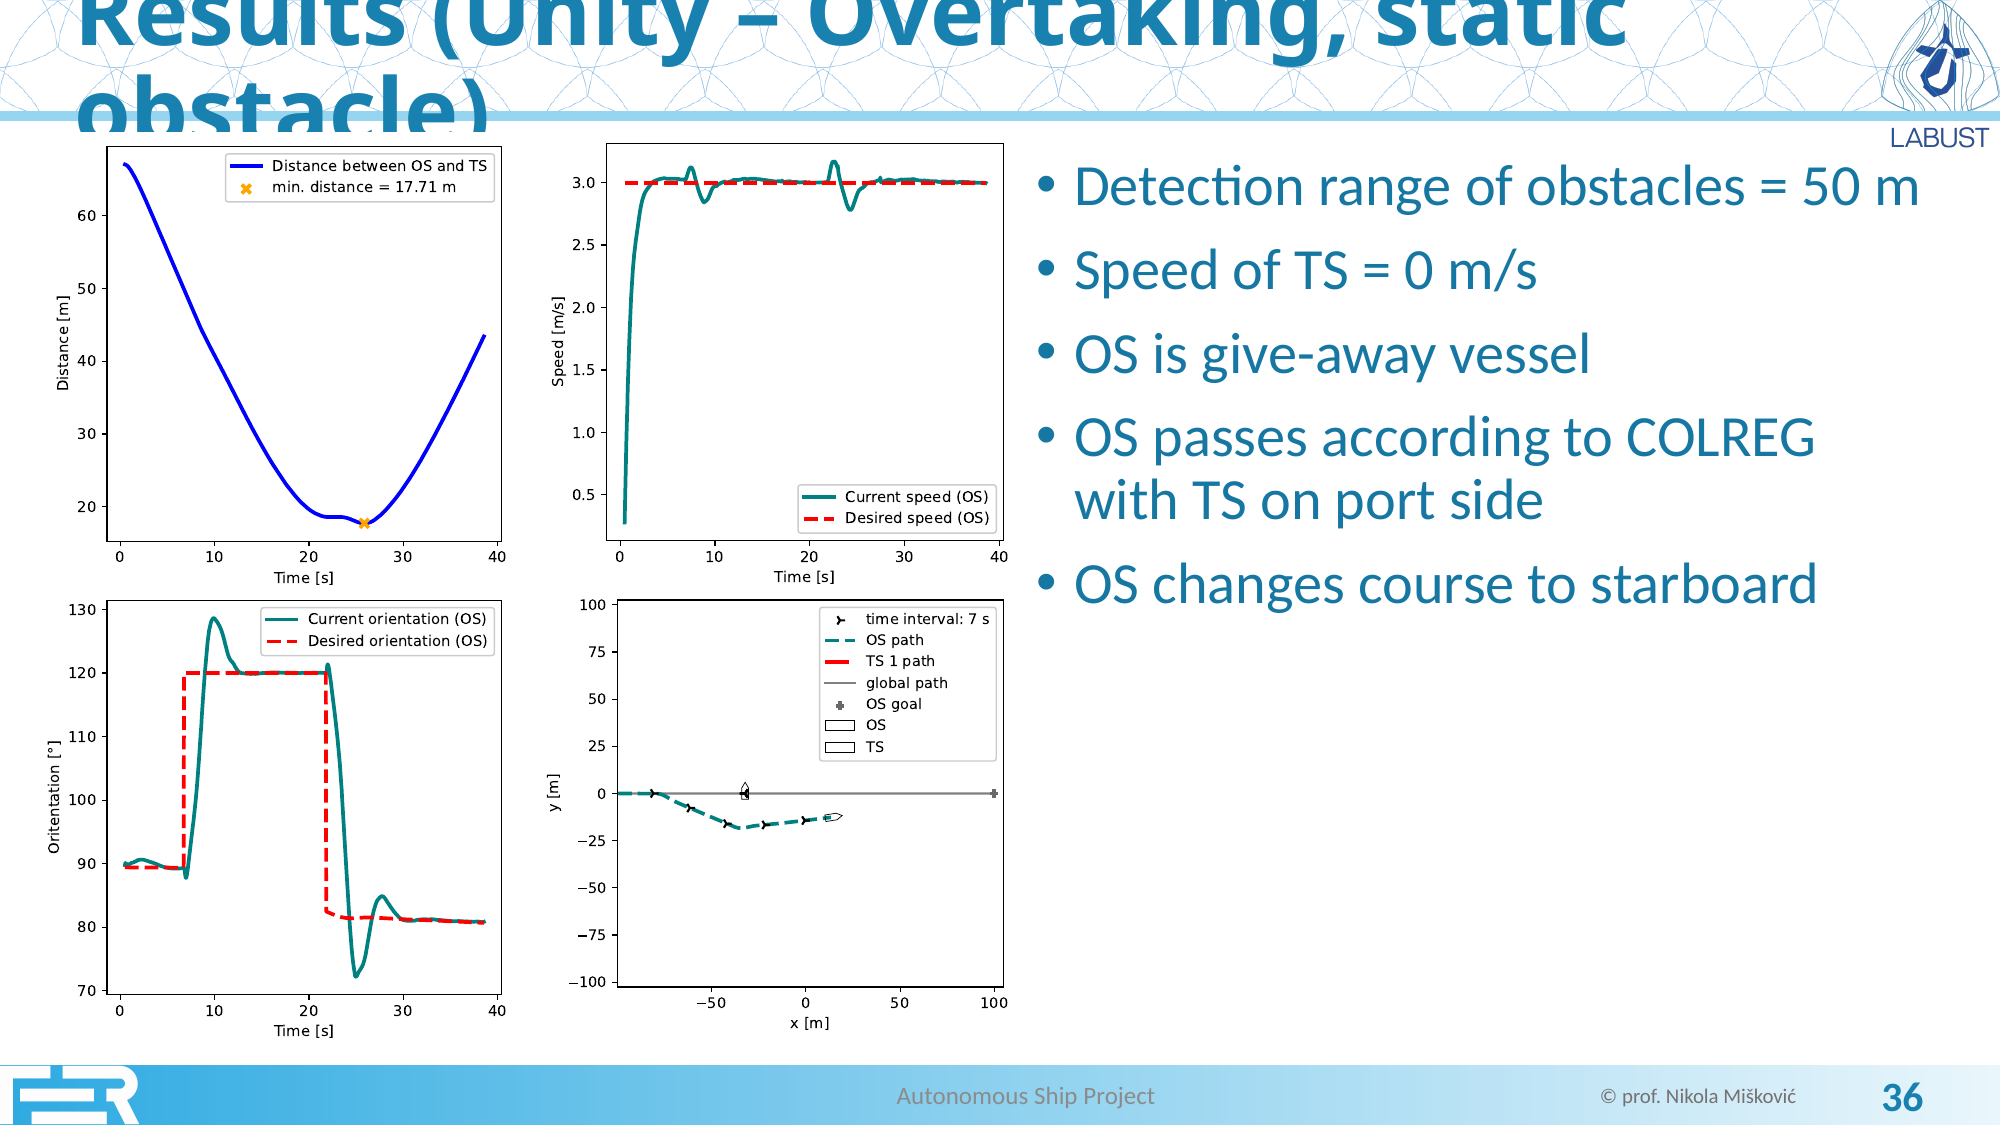

# Results (Unity – Overtaking, static obstacle)
Detection range of obstacles = 50 m
Speed of TS = 0 m/s
OS is give-away vessel
OS passes according to COLREG with TS on port side
OS changes course to starboard
Guidance and Control of Marine Vehicles
36